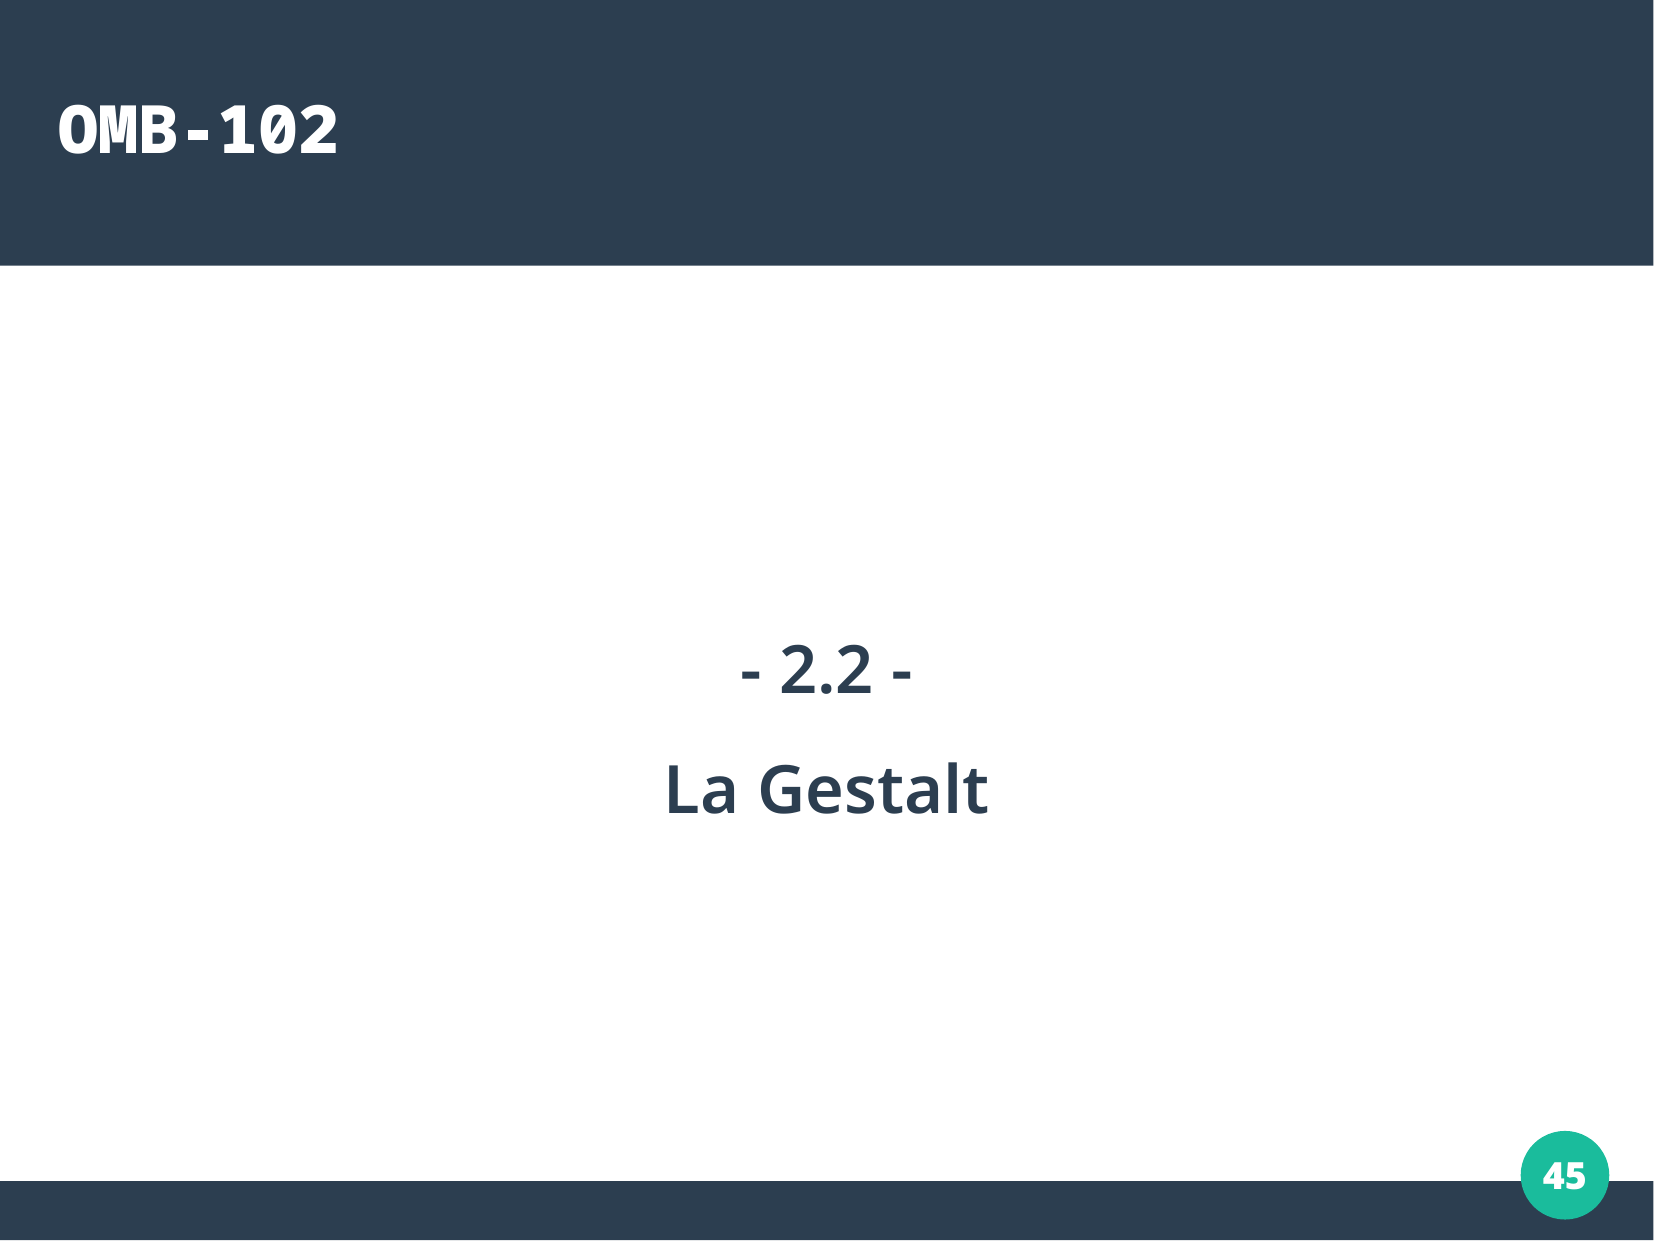

# OMB-102
- 2.2 -
La Gestalt
45